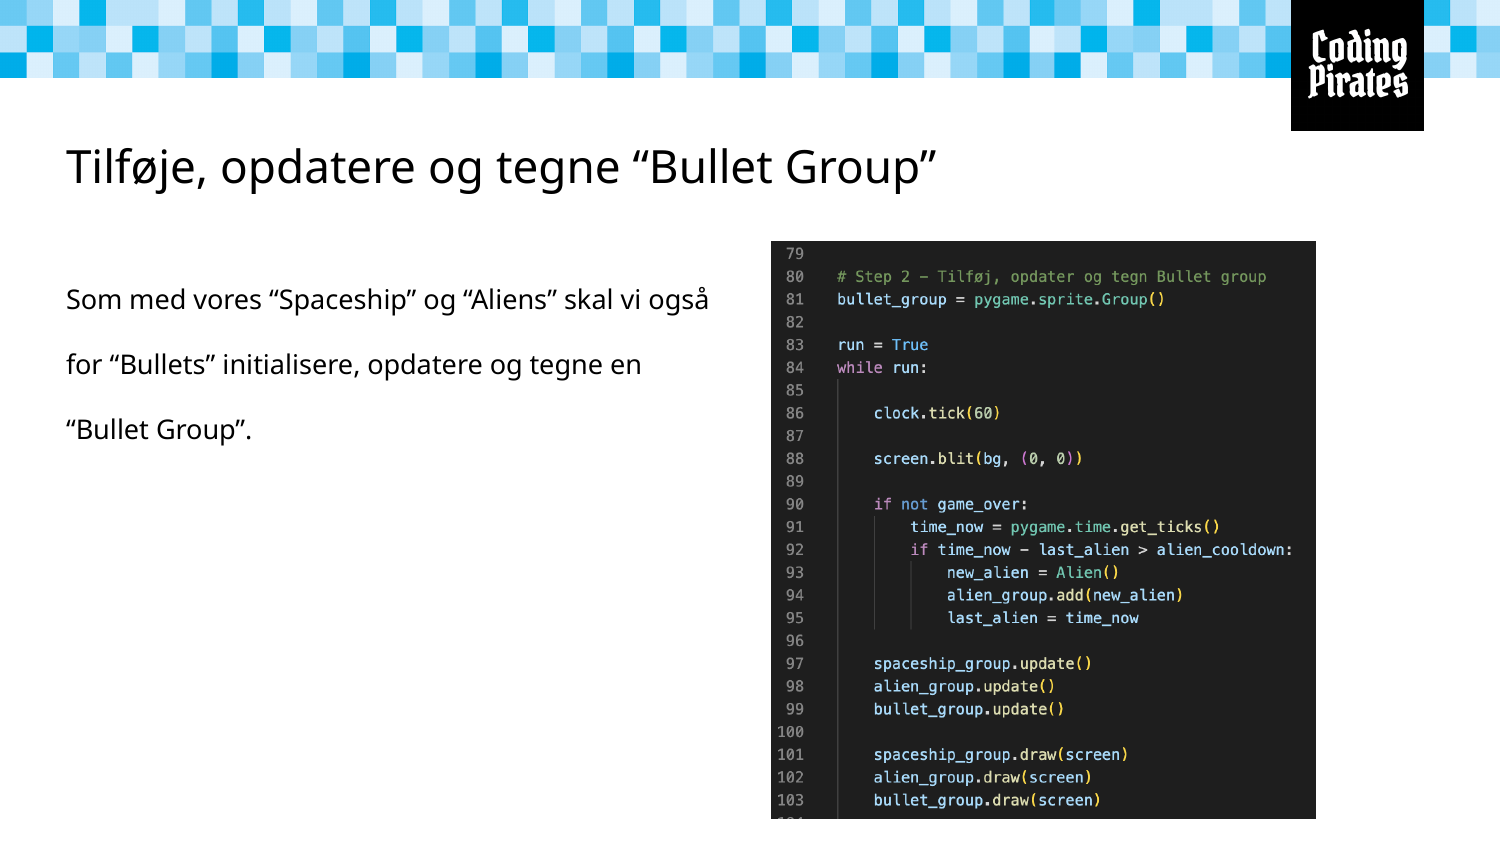

# Tilføje, opdatere og tegne “Bullet Group”
Som med vores “Spaceship” og “Aliens” skal vi også for “Bullets” initialisere, opdatere og tegne en “Bullet Group”.